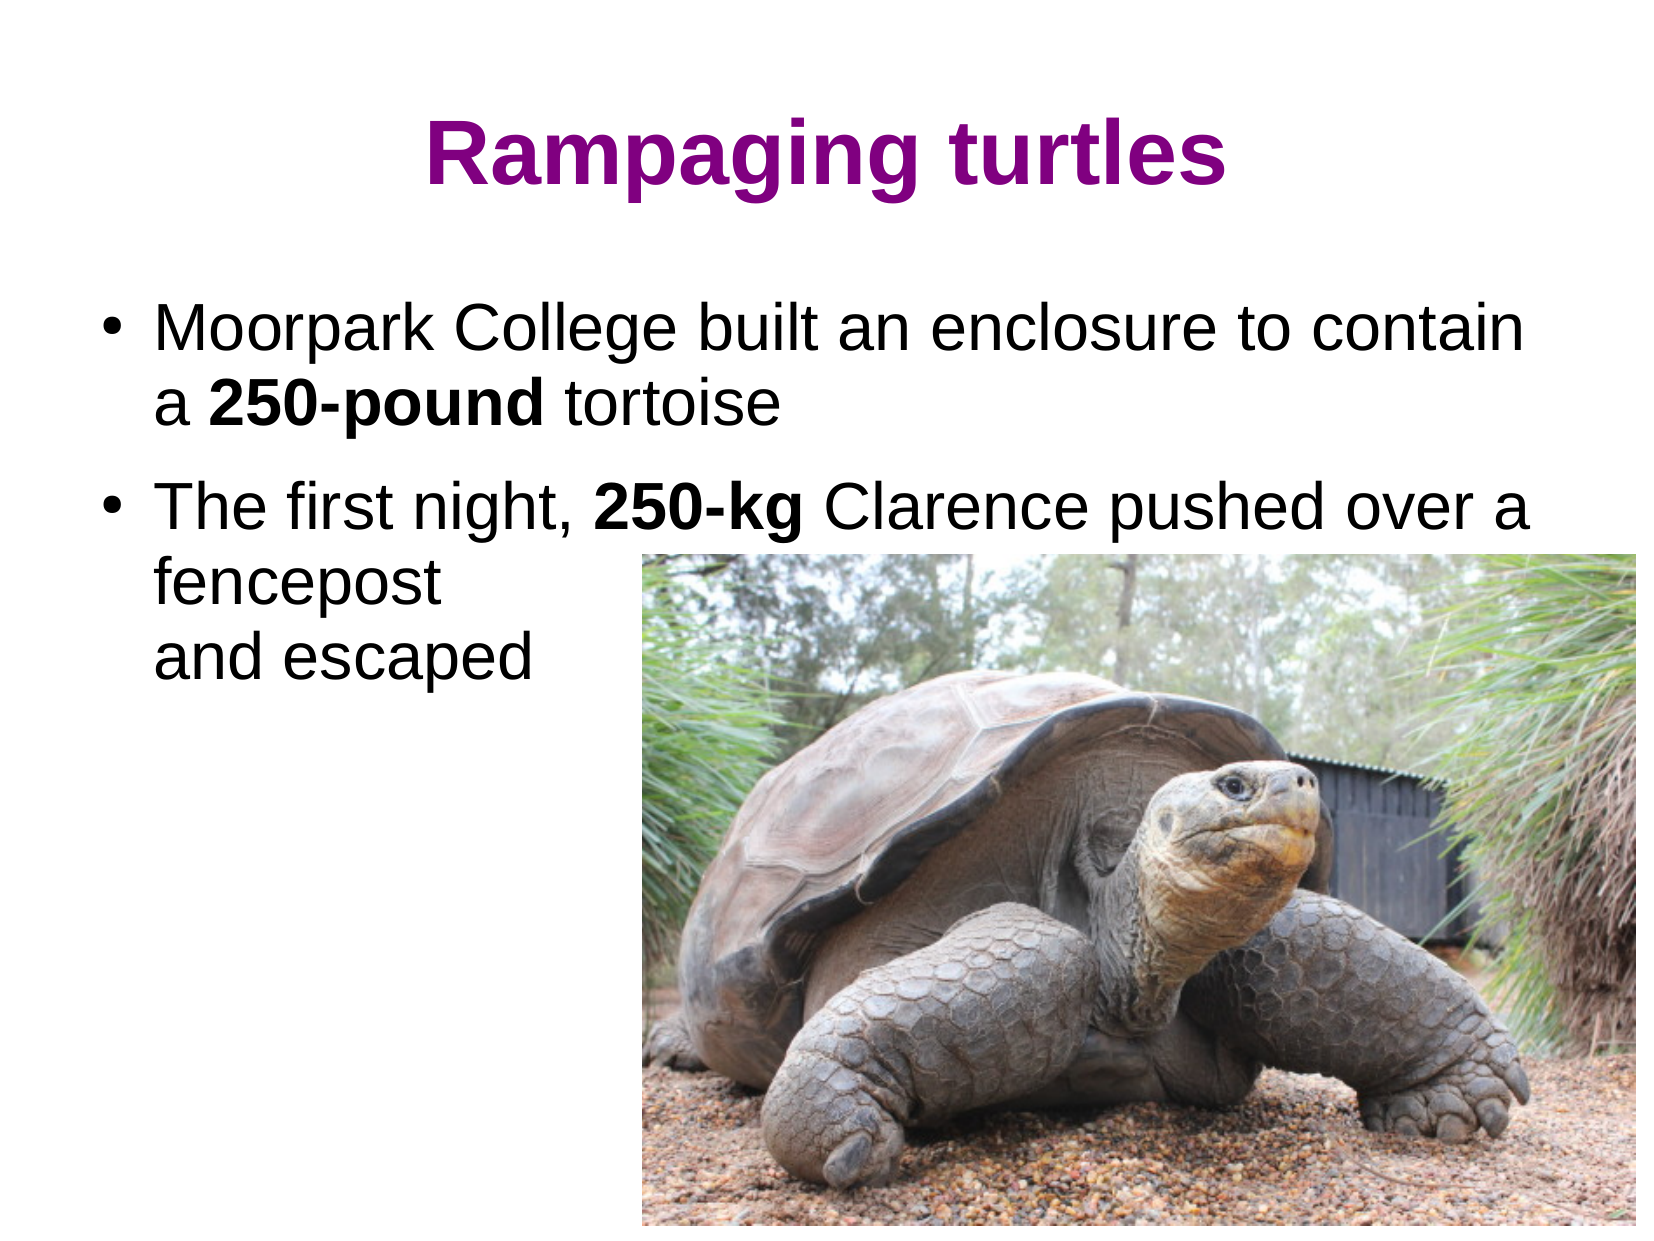

# Rampaging turtles
Moorpark College built an enclosure to contain a 250-pound tortoise
The first night, 250-kg Clarence pushed over a fencepost
and escaped